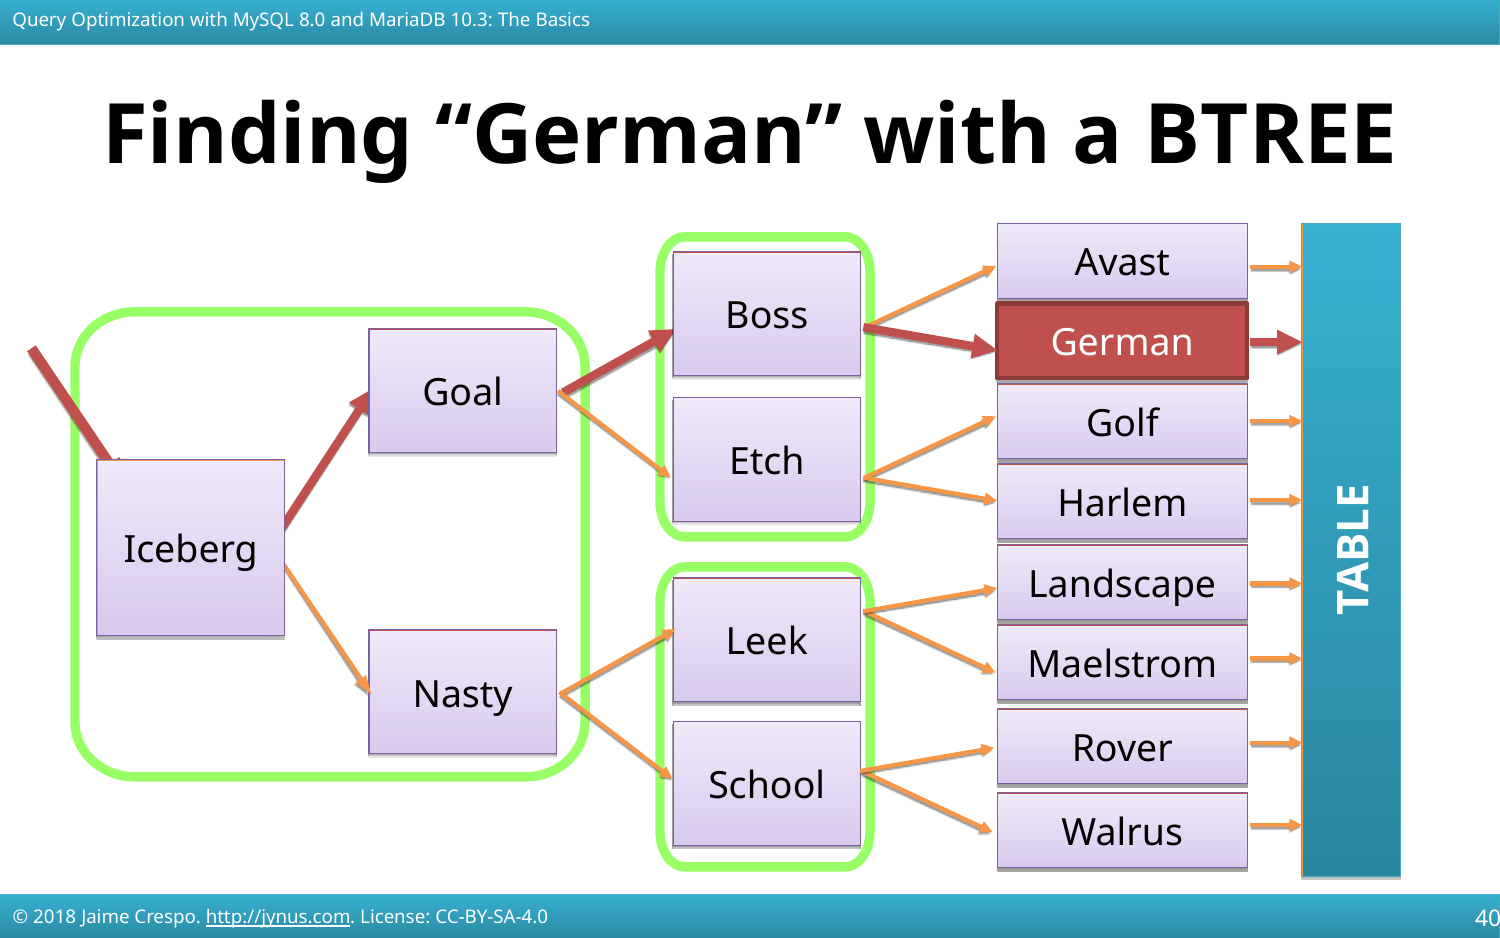

# Finding “German” with a BTREE
Avast
Boss
German
Goal
Golf
Etch
Iceberg
Harlem
TABLE
Landscape
Leek
Maelstrom
Nasty
Rover
School
Walrus